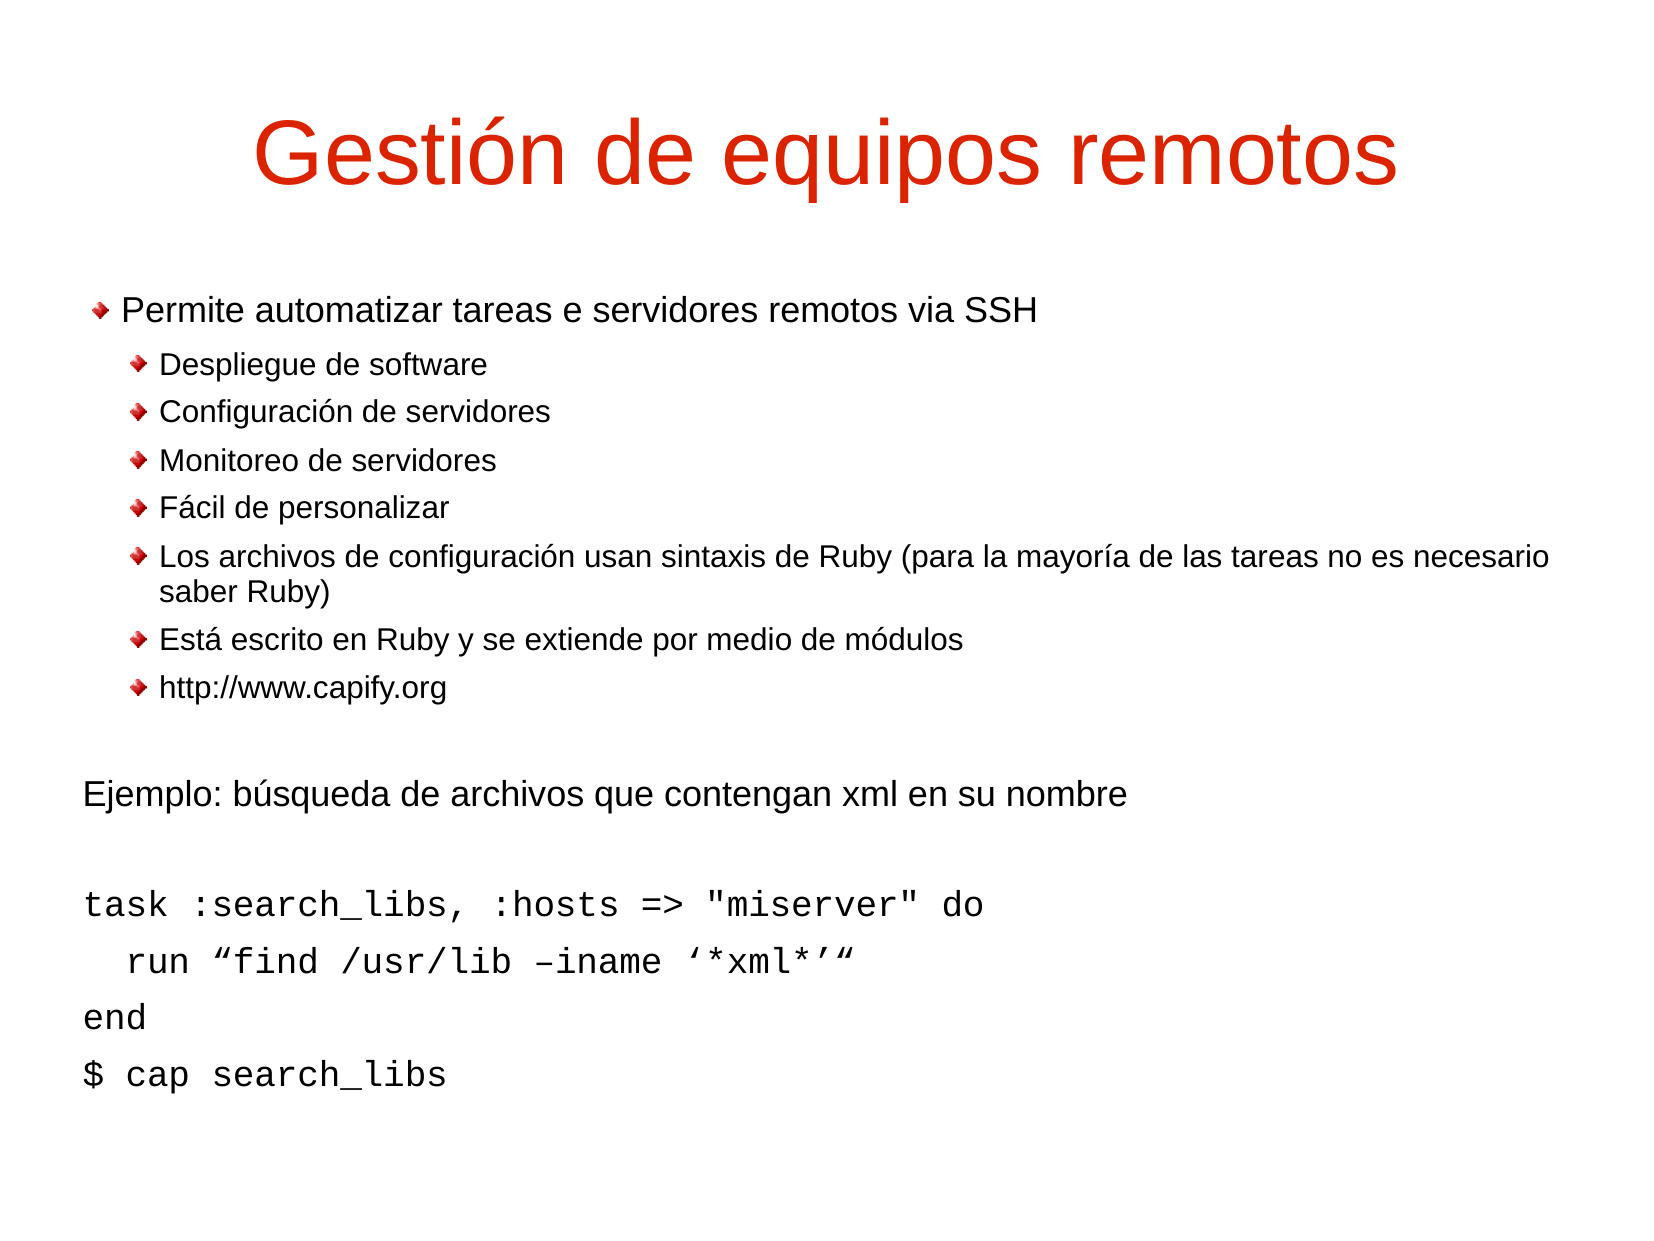

# Gestión de equipos remotos
Permite automatizar tareas e servidores remotos via SSH
Despliegue de software
Configuración de servidores
Monitoreo de servidores
Fácil de personalizar
Los archivos de configuración usan sintaxis de Ruby (para la mayoría de las tareas no es necesario saber Ruby)
Está escrito en Ruby y se extiende por medio de módulos
http://www.capify.org
Ejemplo: búsqueda de archivos que contengan xml en su nombre
task :search_libs, :hosts => "miserver" do
 run “find /usr/lib –iname ‘*xml*’“
end
$ cap search_libs